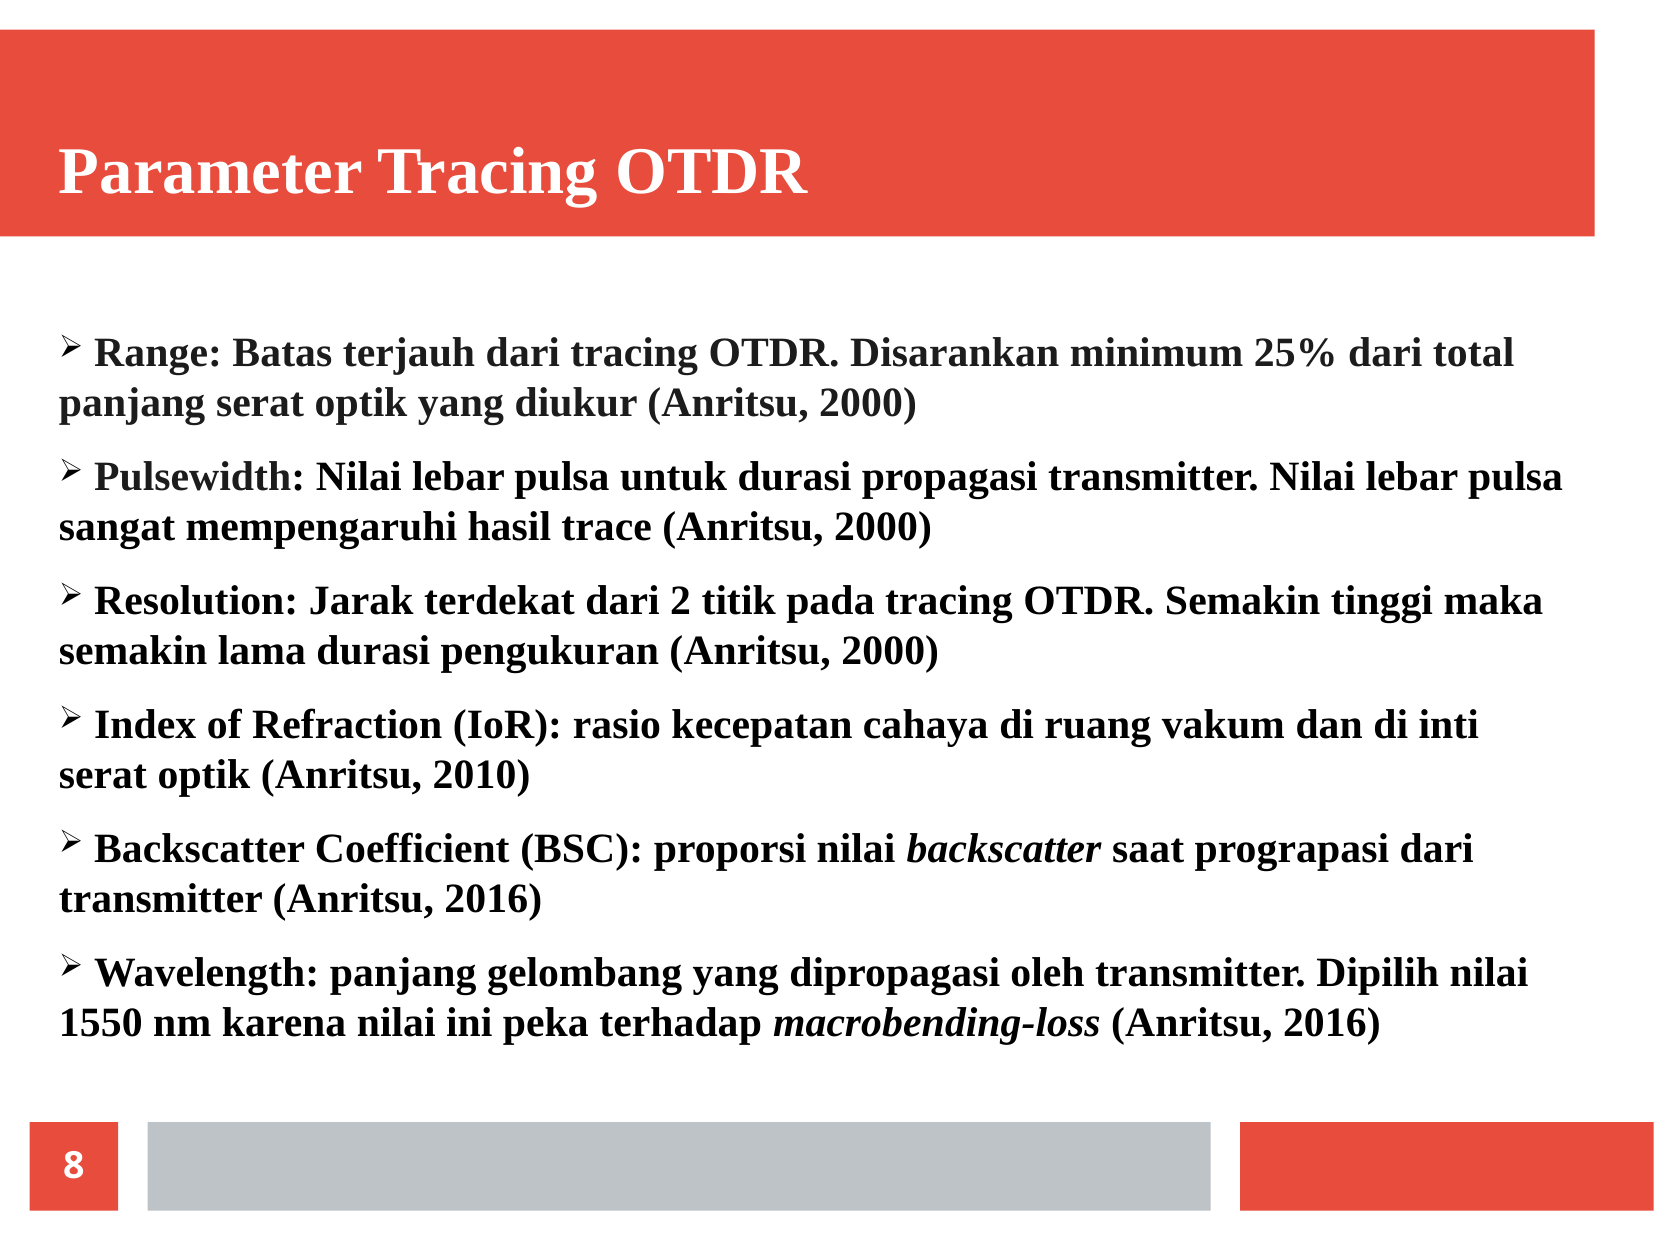

# Parameter Tracing OTDR
 Range: Batas terjauh dari tracing OTDR. Disarankan minimum 25% dari total panjang serat optik yang diukur (Anritsu, 2000)
 Pulsewidth: Nilai lebar pulsa untuk durasi propagasi transmitter. Nilai lebar pulsa sangat mempengaruhi hasil trace (Anritsu, 2000)
 Resolution: Jarak terdekat dari 2 titik pada tracing OTDR. Semakin tinggi maka semakin lama durasi pengukuran (Anritsu, 2000)
 Index of Refraction (IoR): rasio kecepatan cahaya di ruang vakum dan di inti serat optik (Anritsu, 2010)
 Backscatter Coefficient (BSC): proporsi nilai backscatter saat prograpasi dari transmitter (Anritsu, 2016)
 Wavelength: panjang gelombang yang dipropagasi oleh transmitter. Dipilih nilai 1550 nm karena nilai ini peka terhadap macrobending-loss (Anritsu, 2016)